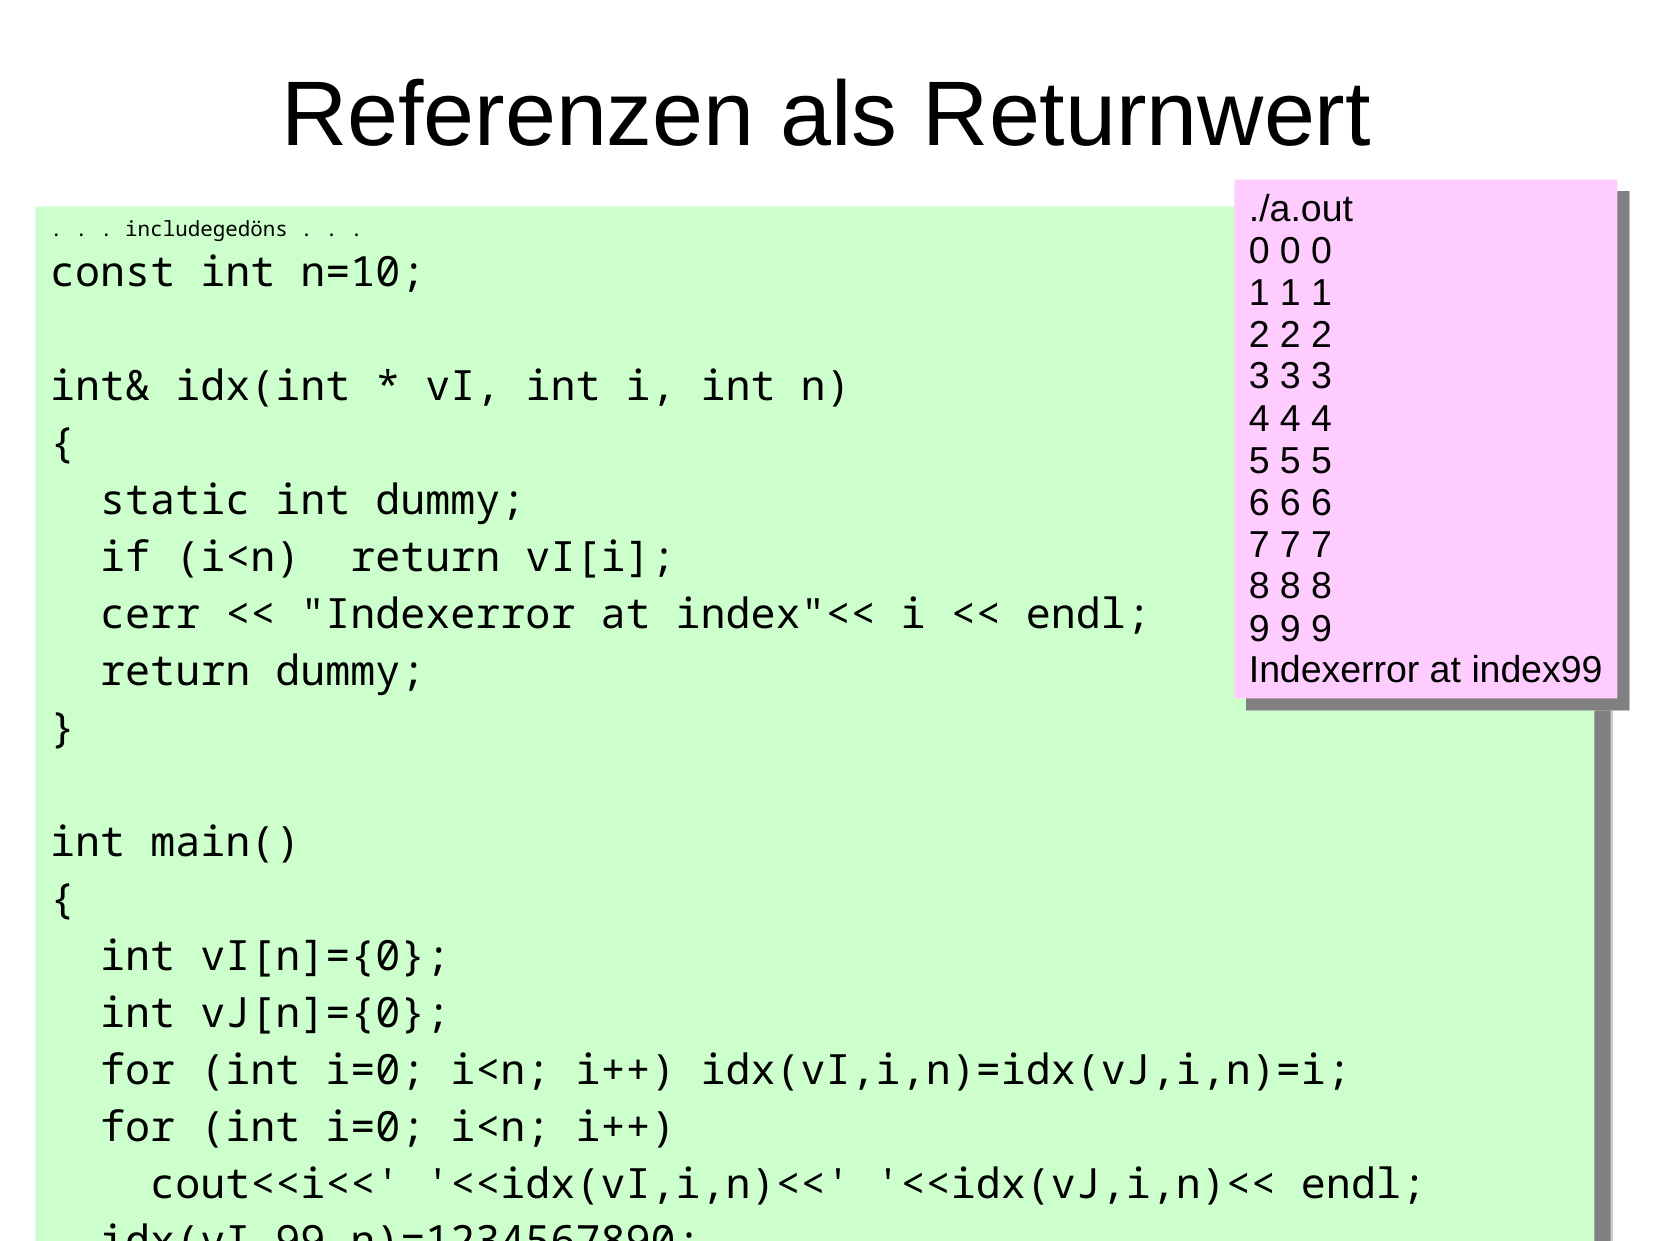

# Referenzen als Returnwert
./a.out
0 0 0
1 1 1
2 2 2
3 3 3
4 4 4
5 5 5
6 6 6
7 7 7
8 8 8
9 9 9
Indexerror at index99
. . . includegedöns . . .
const int n=10;
int& idx(int * vI, int i, int n)
{
 static int dummy;
 if (i<n) return vI[i];
 cerr << "Indexerror at index"<< i << endl;
 return dummy;
}
int main()
{
 int vI[n]={0};
 int vJ[n]={0};
 for (int i=0; i<n; i++) idx(vI,i,n)=idx(vJ,i,n)=i;
 for (int i=0; i<n; i++)
 cout<<i<<' '<<idx(vI,i,n)<<' '<<idx(vJ,i,n)<< endl;
 idx(vI,99,n)=1234567890;
 return 0;
}
18